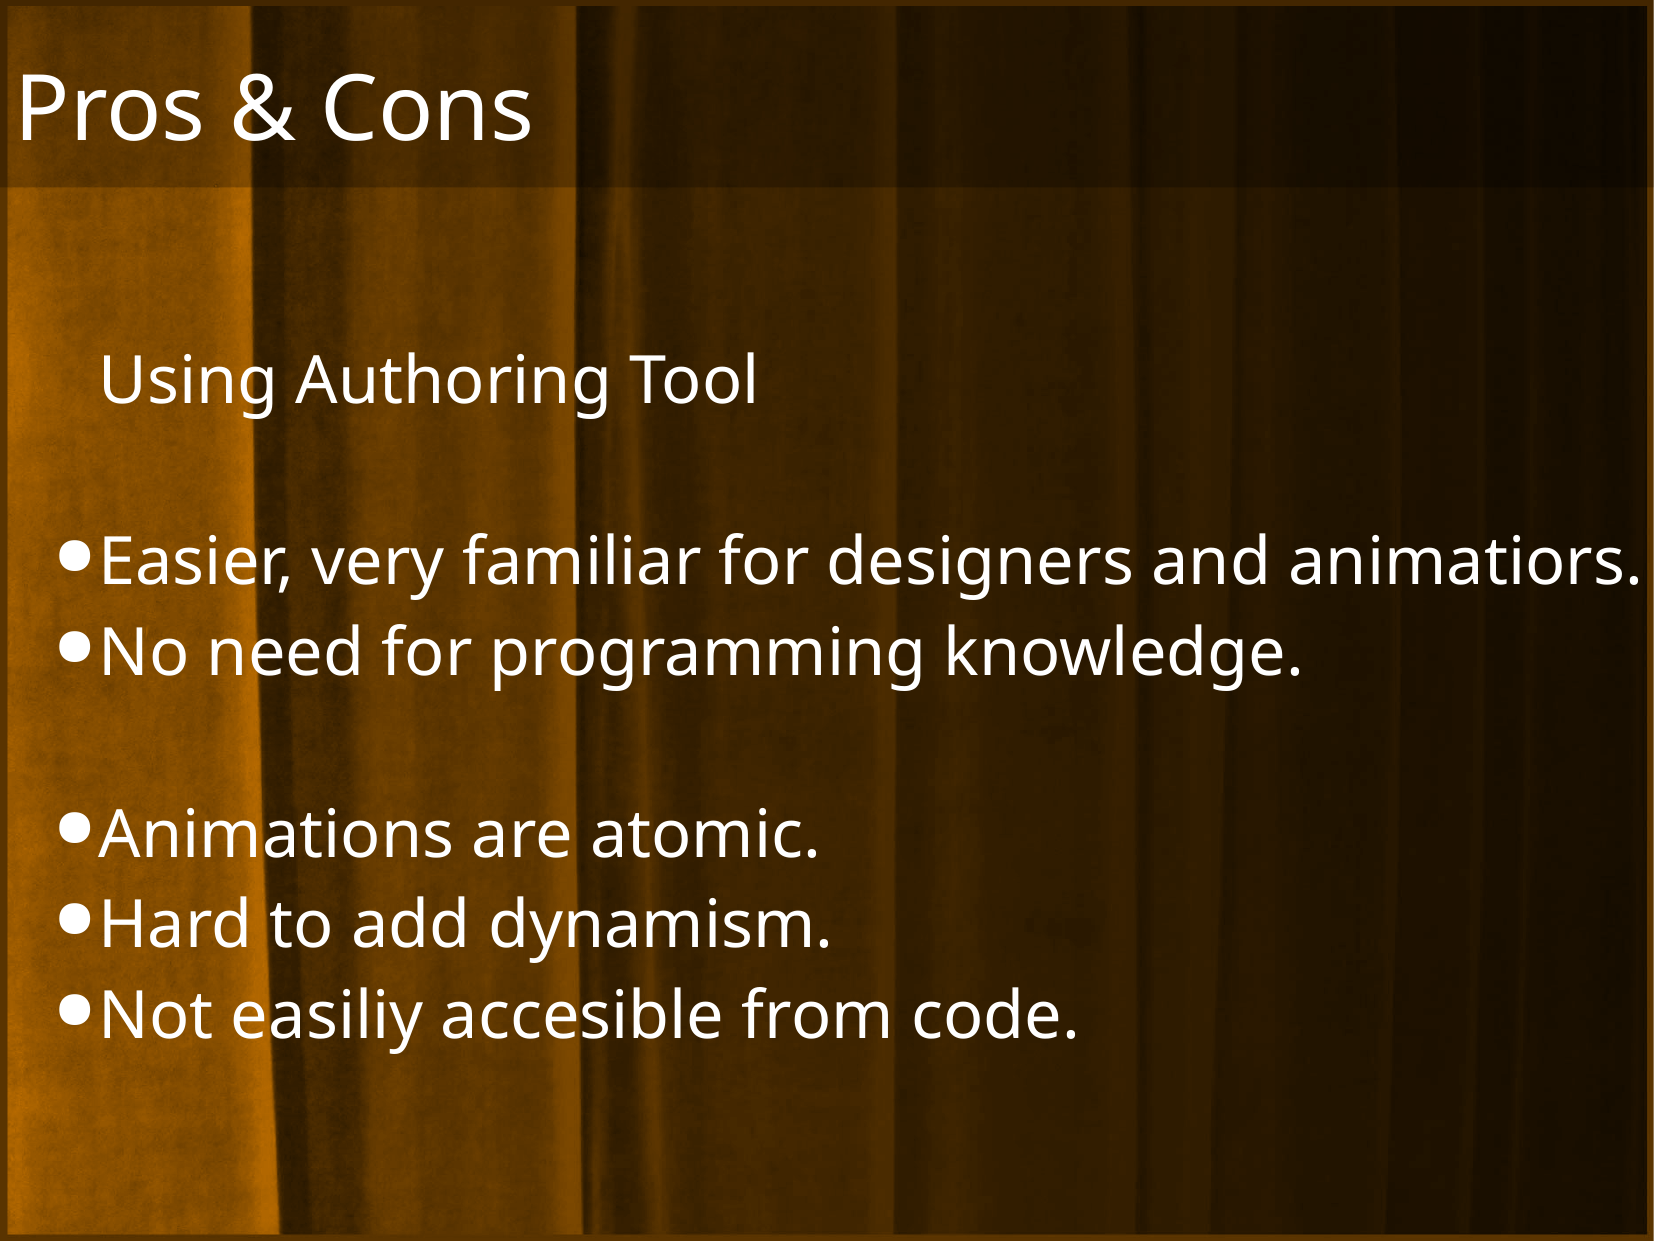

Pros & Cons
Using Authoring Tool
Easier, very familiar for designers and animatiors.
No need for programming knowledge.
Animations are atomic.
Hard to add dynamism.
Not easiliy accesible from code.